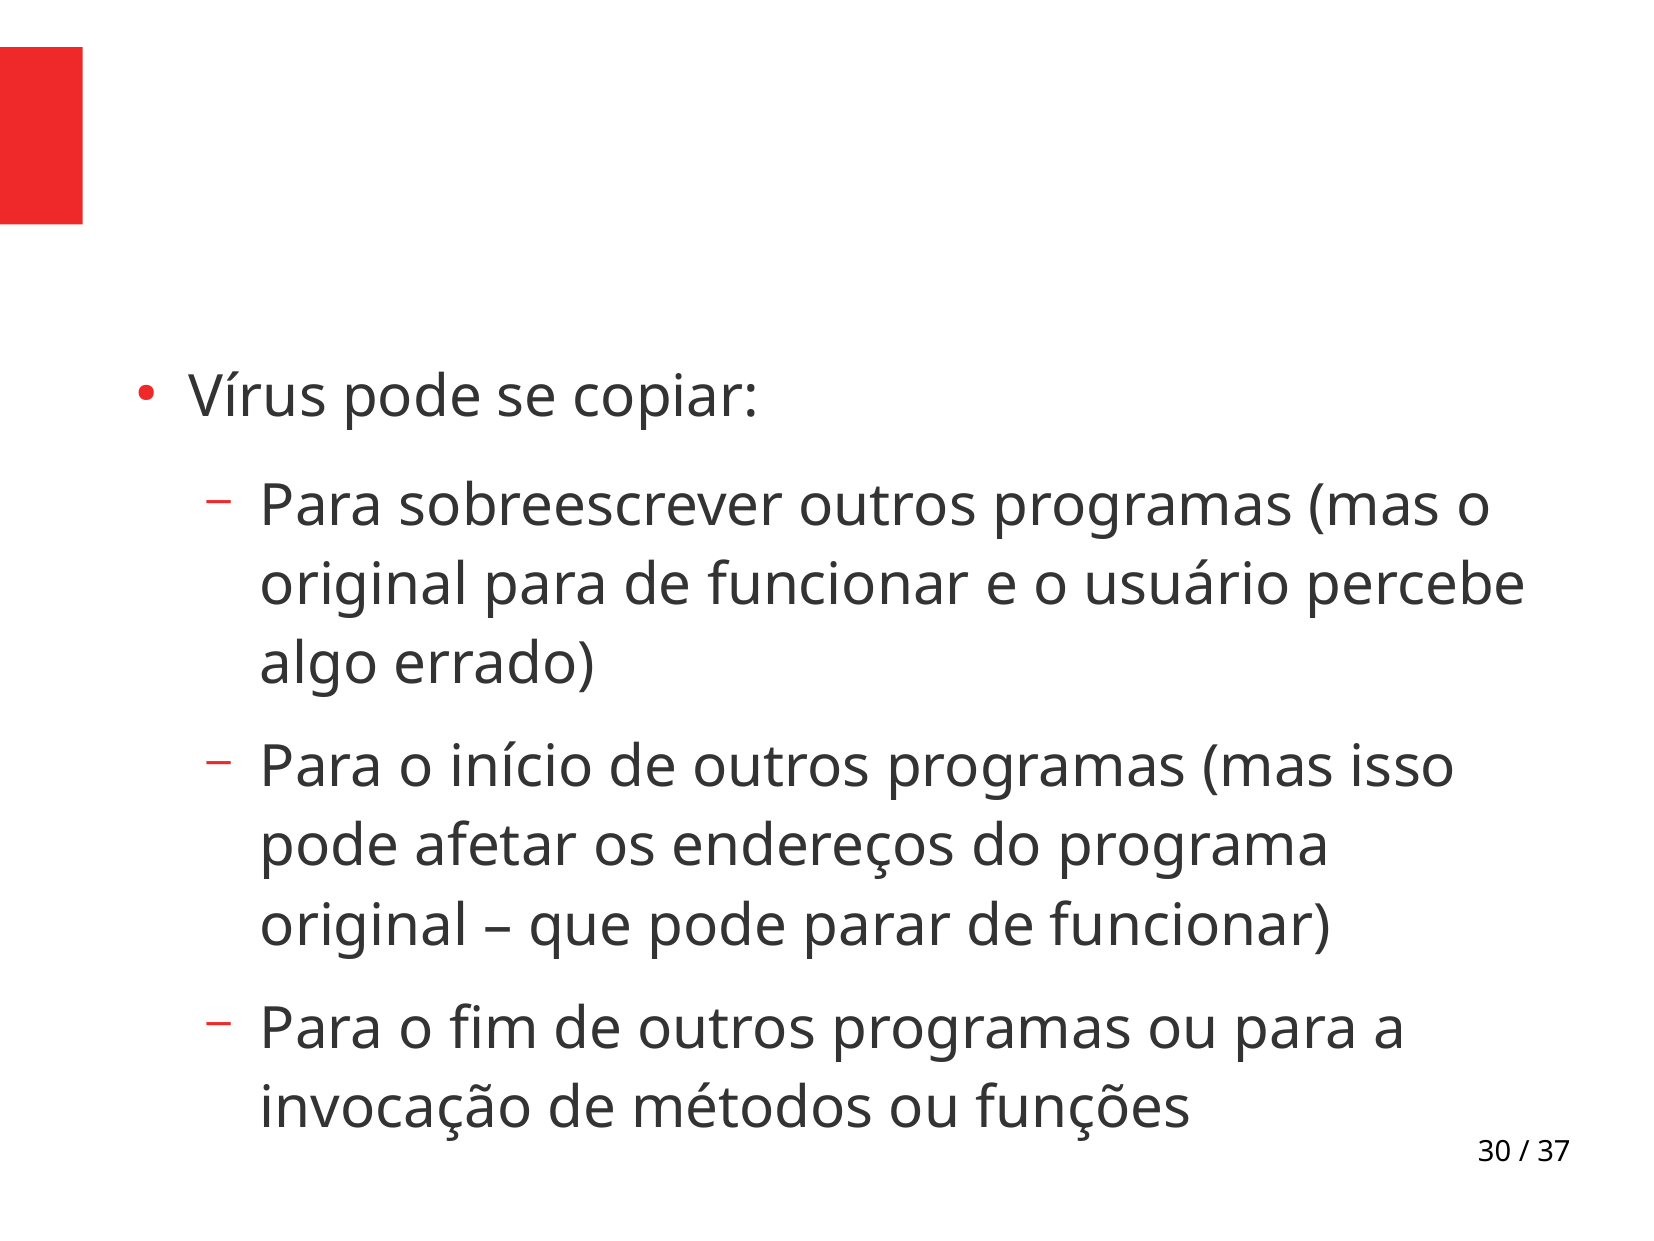

#
Vírus pode se copiar:
Para sobreescrever outros programas (mas o original para de funcionar e o usuário percebe algo errado)
Para o início de outros programas (mas isso pode afetar os endereços do programa original – que pode parar de funcionar)
Para o fim de outros programas ou para a invocação de métodos ou funções
30